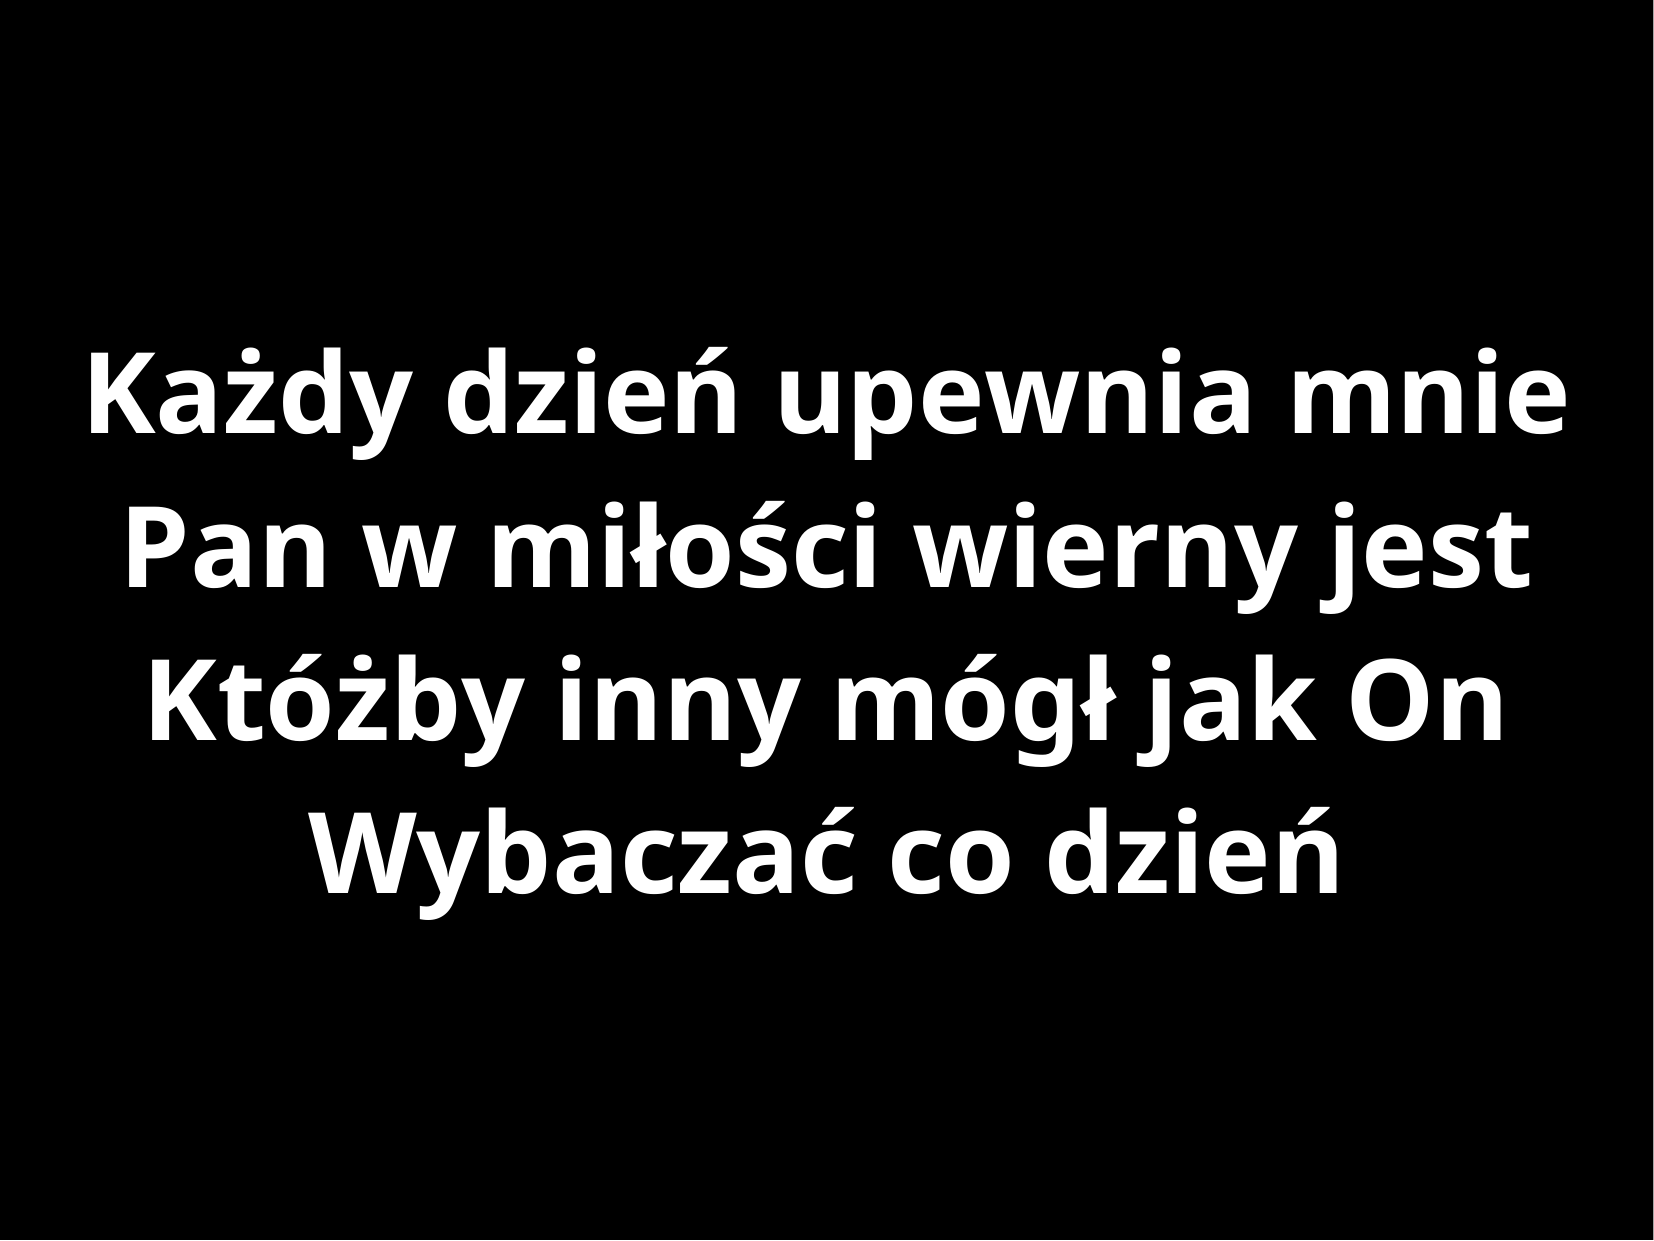

# Każdy dzień upewnia mnie
Pan w miłości wierny jest
Któżby inny mógł jak On
Wybaczać co dzień